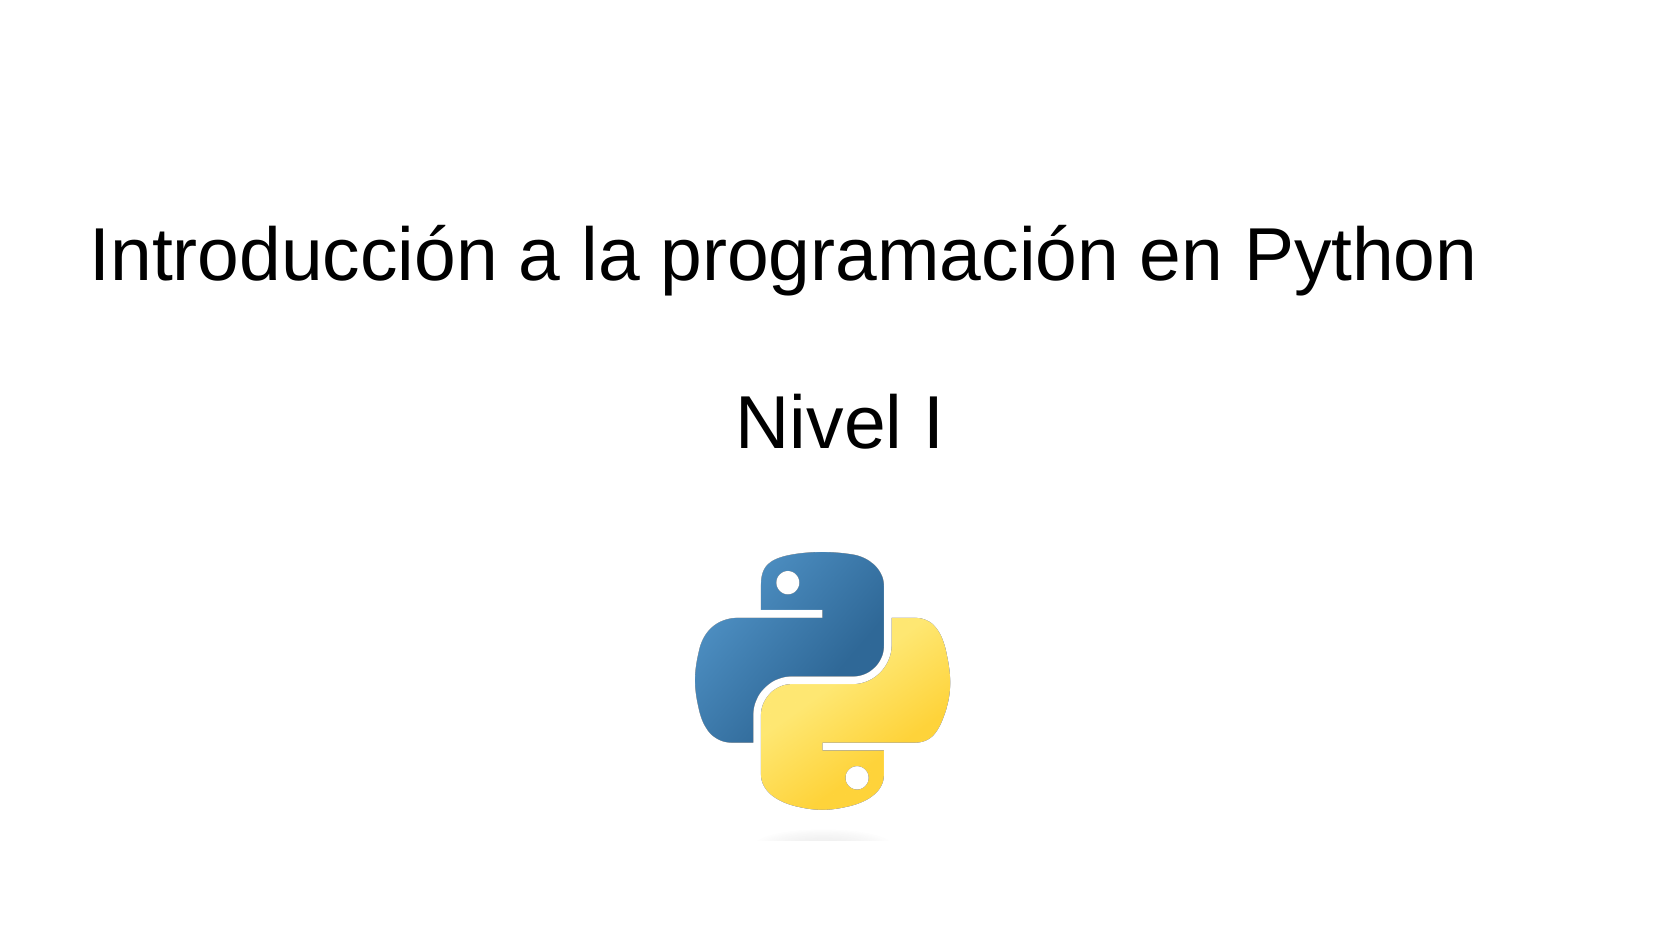

Introducción a la programación en Python
 Nivel I